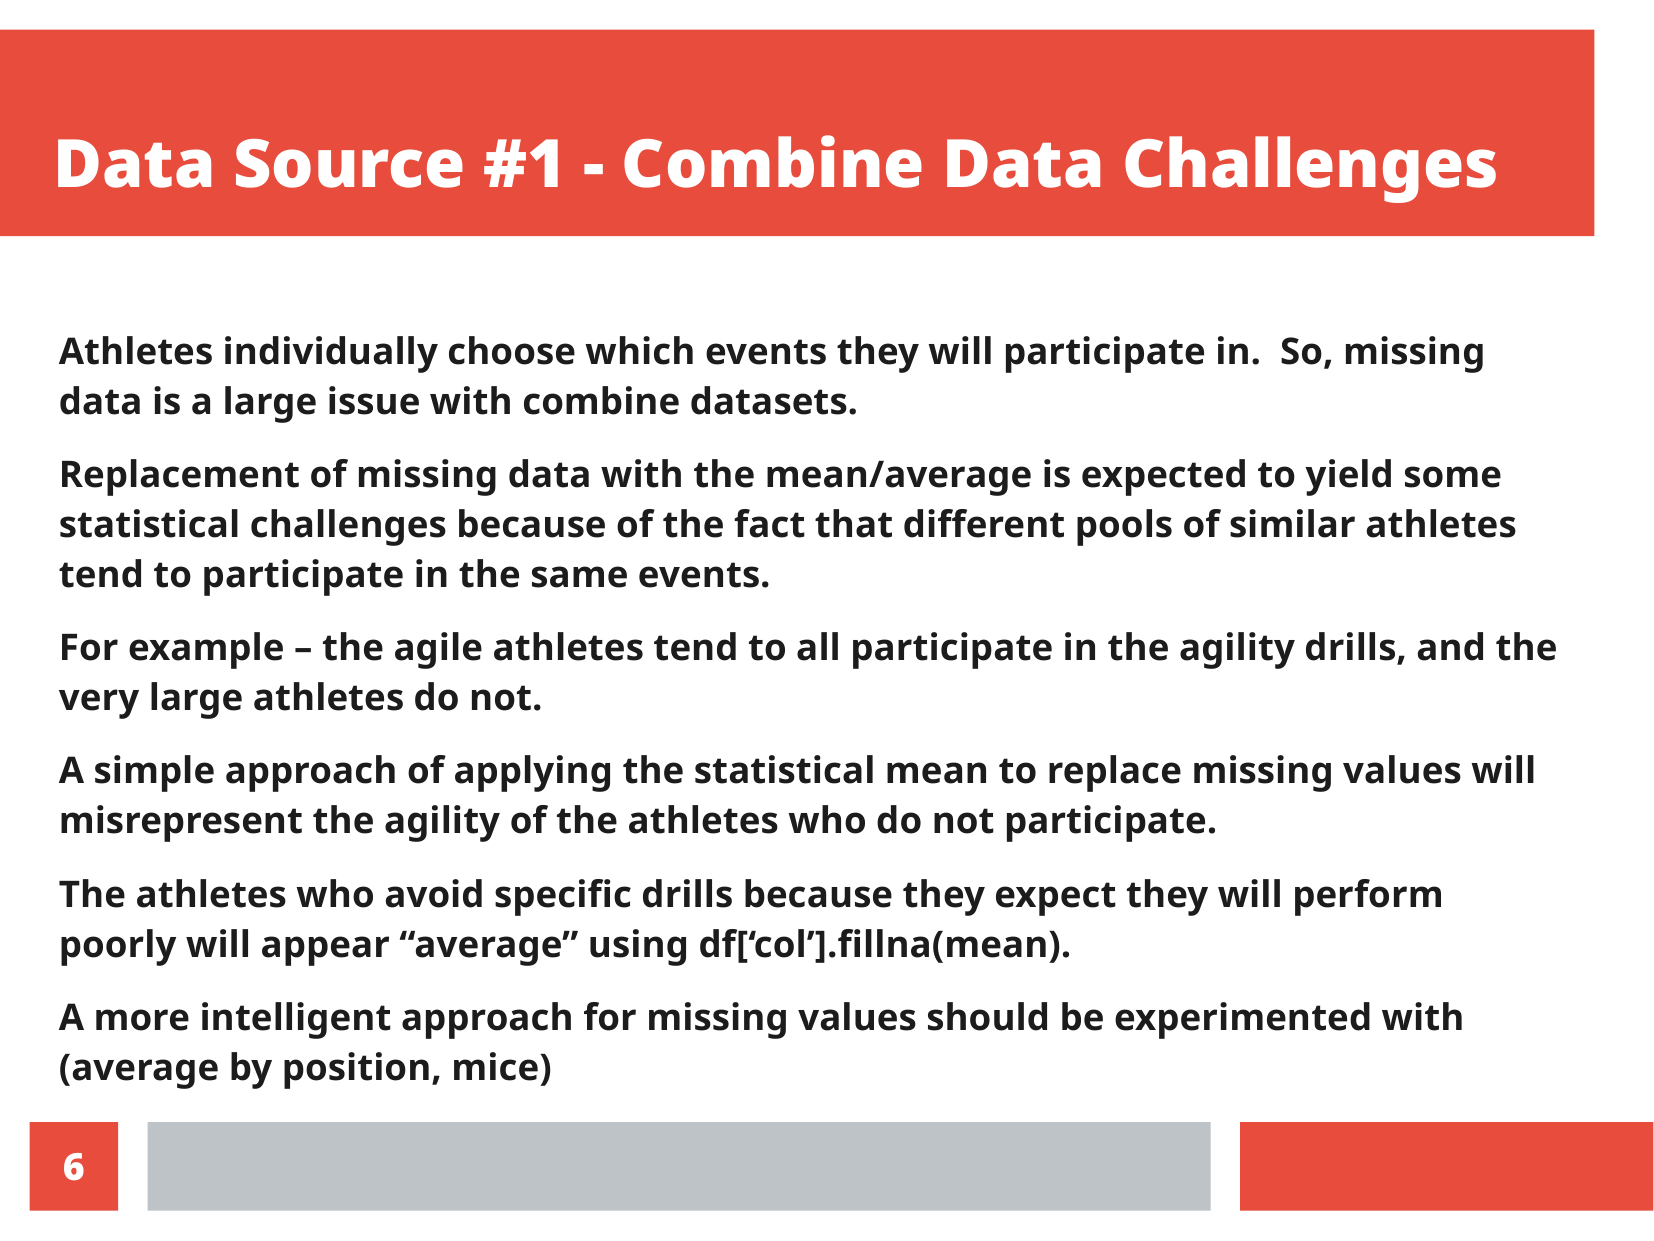

# Data Source #1 - Combine Data Challenges
Athletes individually choose which events they will participate in. So, missing data is a large issue with combine datasets.
Replacement of missing data with the mean/average is expected to yield some statistical challenges because of the fact that different pools of similar athletes tend to participate in the same events.
For example – the agile athletes tend to all participate in the agility drills, and the very large athletes do not.
A simple approach of applying the statistical mean to replace missing values will misrepresent the agility of the athletes who do not participate.
The athletes who avoid specific drills because they expect they will perform poorly will appear “average” using df[‘col’].fillna(mean).
A more intelligent approach for missing values should be experimented with (average by position, mice)
6